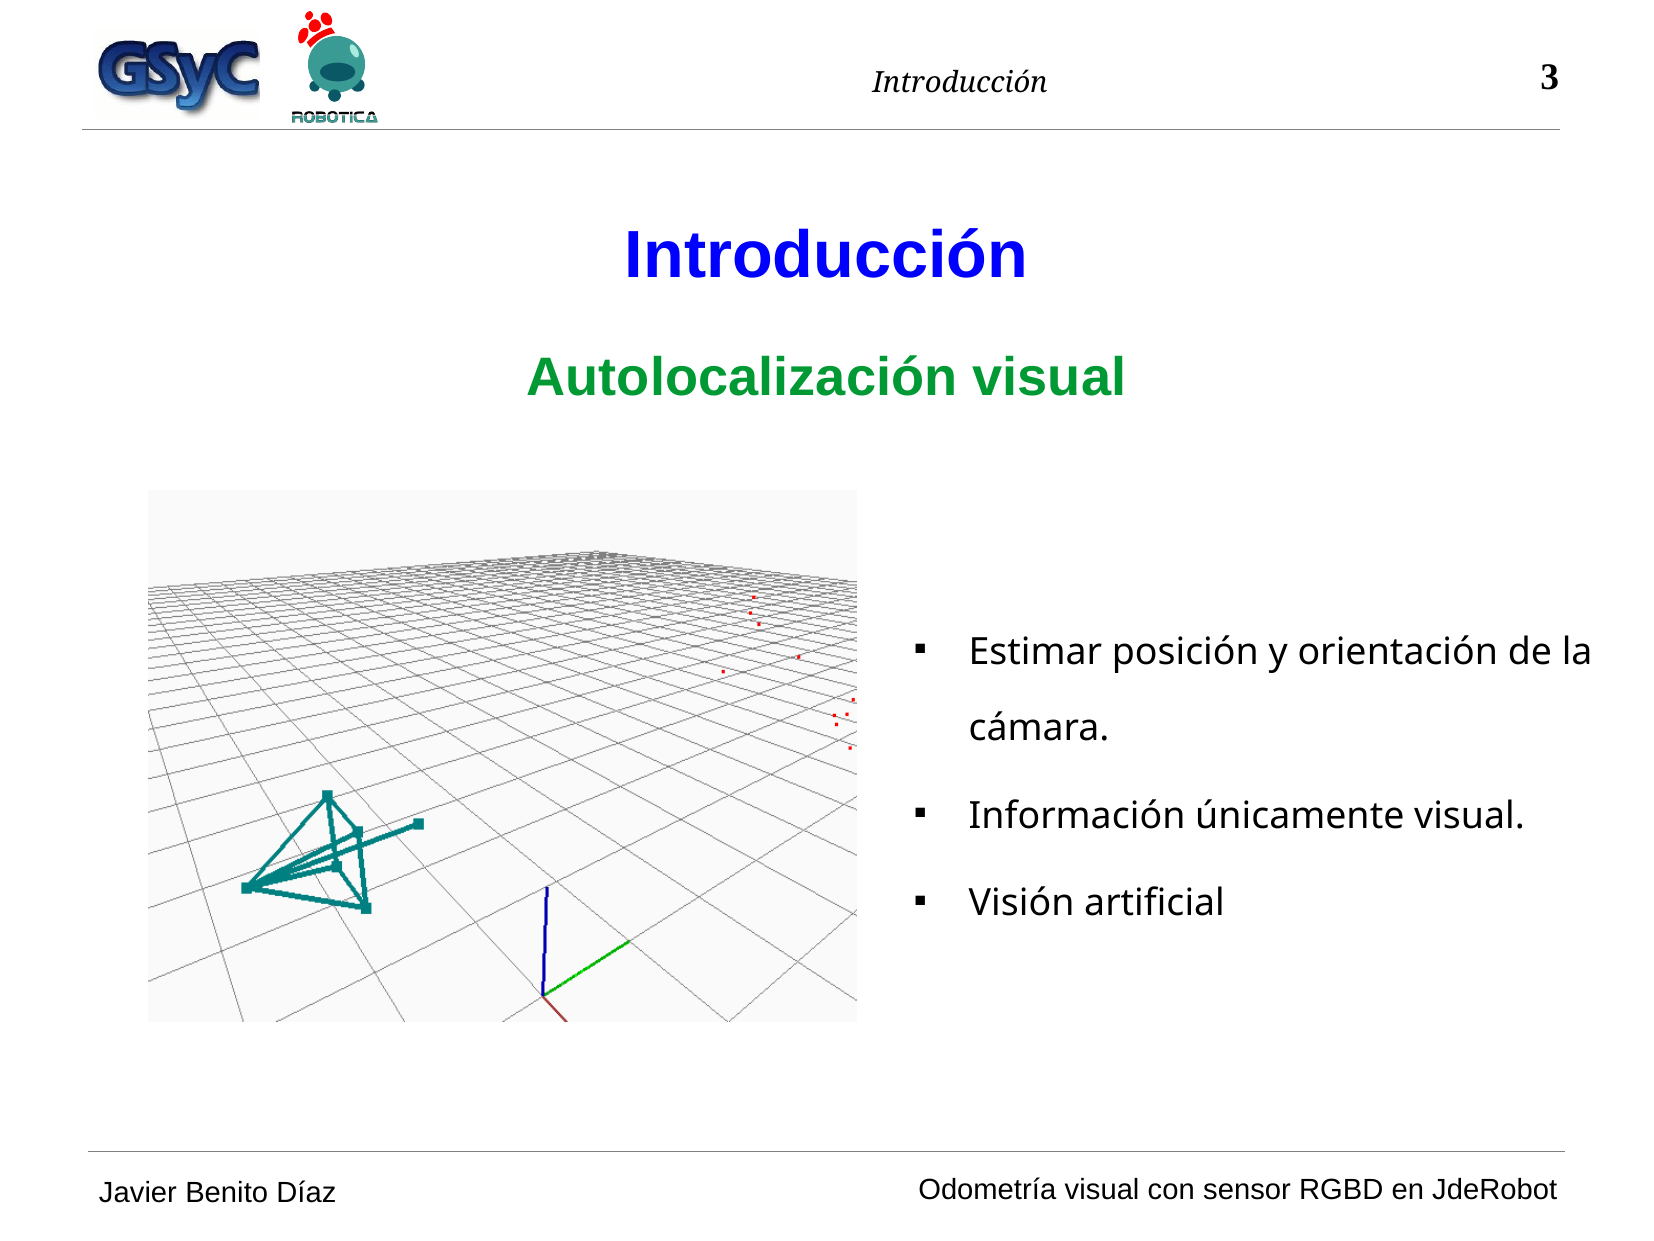

3
Introducción
# Introducción
Autolocalización visual
Estimar posición y orientación de la cámara.
Información únicamente visual.
Visión artificial